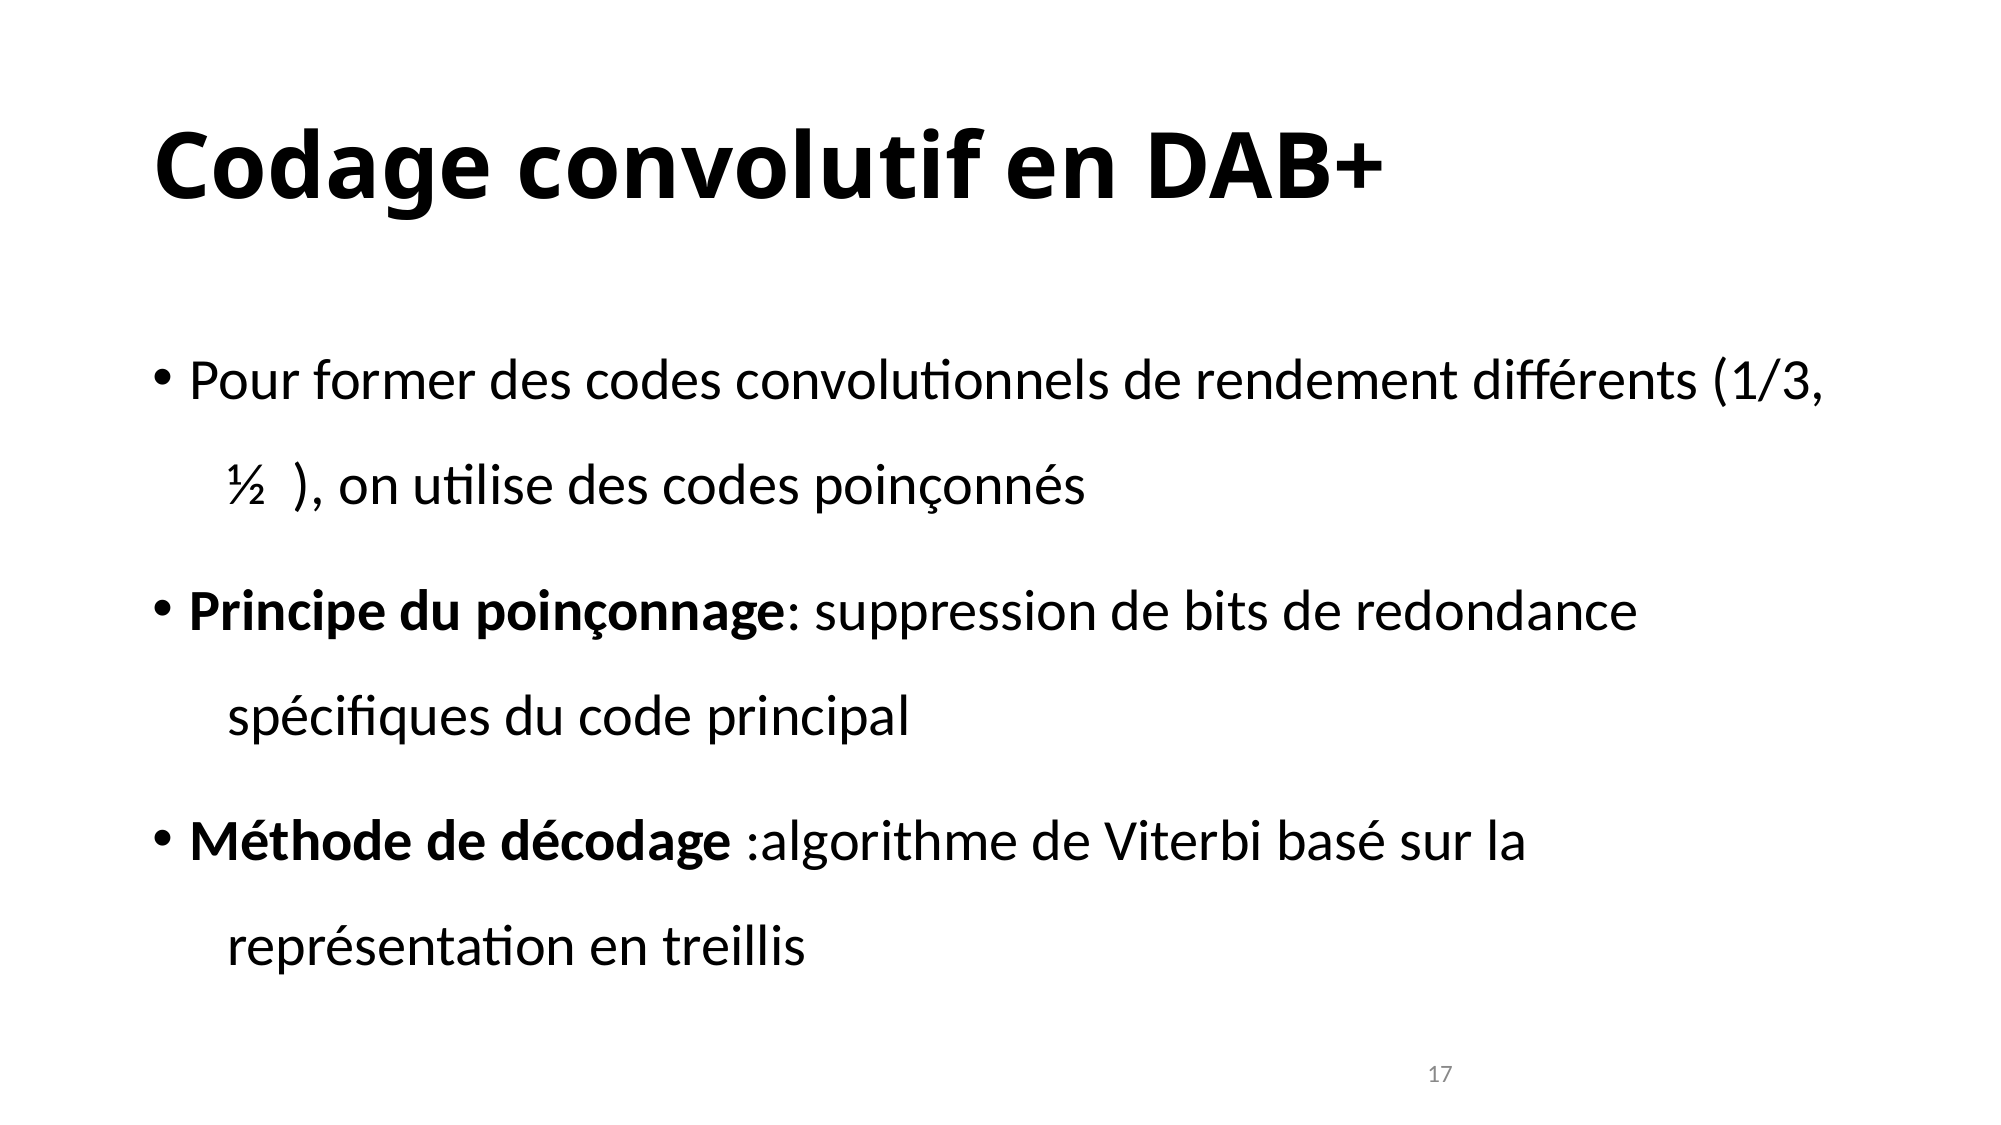

# Codage convolutif en DAB+
Pour former des codes convolutionnels de rendement différents (1/3, ½ ), on utilise des codes poinçonnés
Principe du poinçonnage: suppression de bits de redondance spécifiques du code principal
Méthode de décodage :algorithme de Viterbi basé sur la représentation en treillis